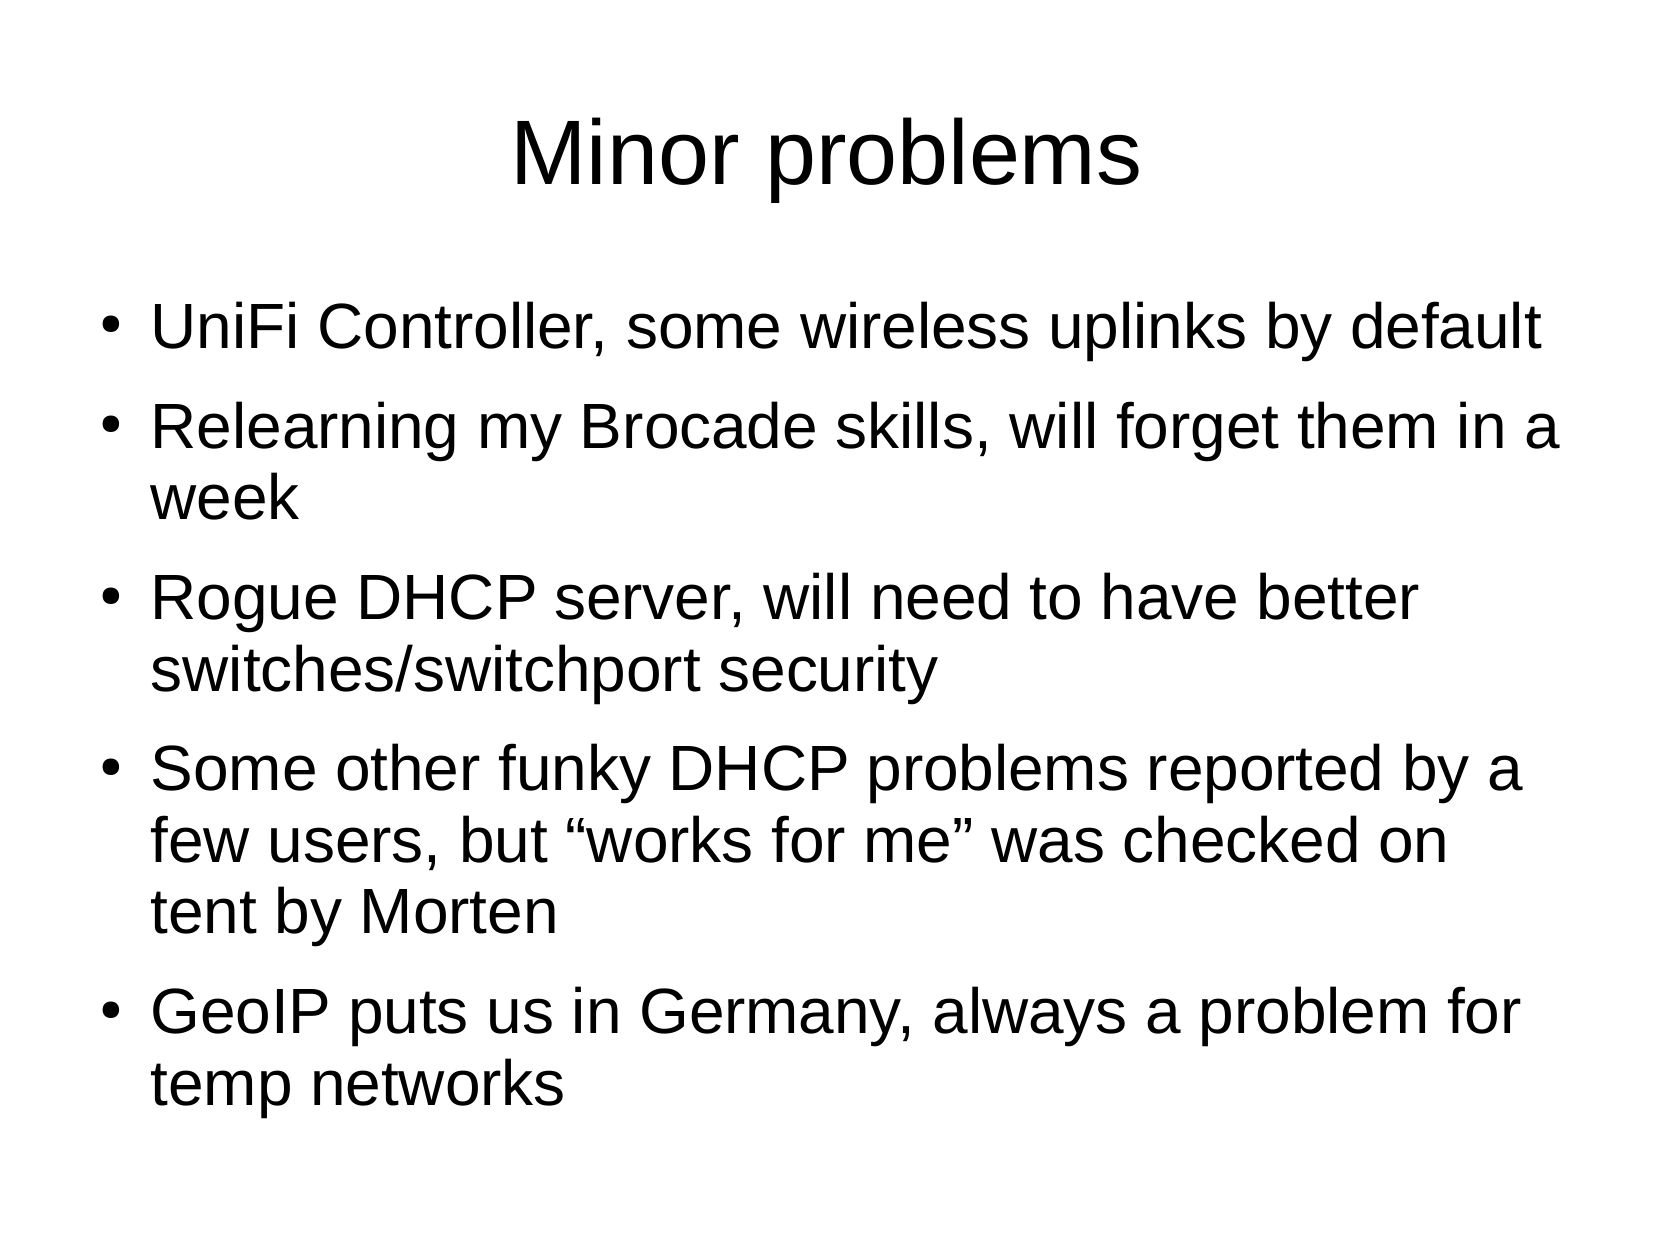

# Minor problems
UniFi Controller, some wireless uplinks by default
Relearning my Brocade skills, will forget them in a week
Rogue DHCP server, will need to have better switches/switchport security
Some other funky DHCP problems reported by a few users, but “works for me” was checked on tent by Morten
GeoIP puts us in Germany, always a problem for temp networks